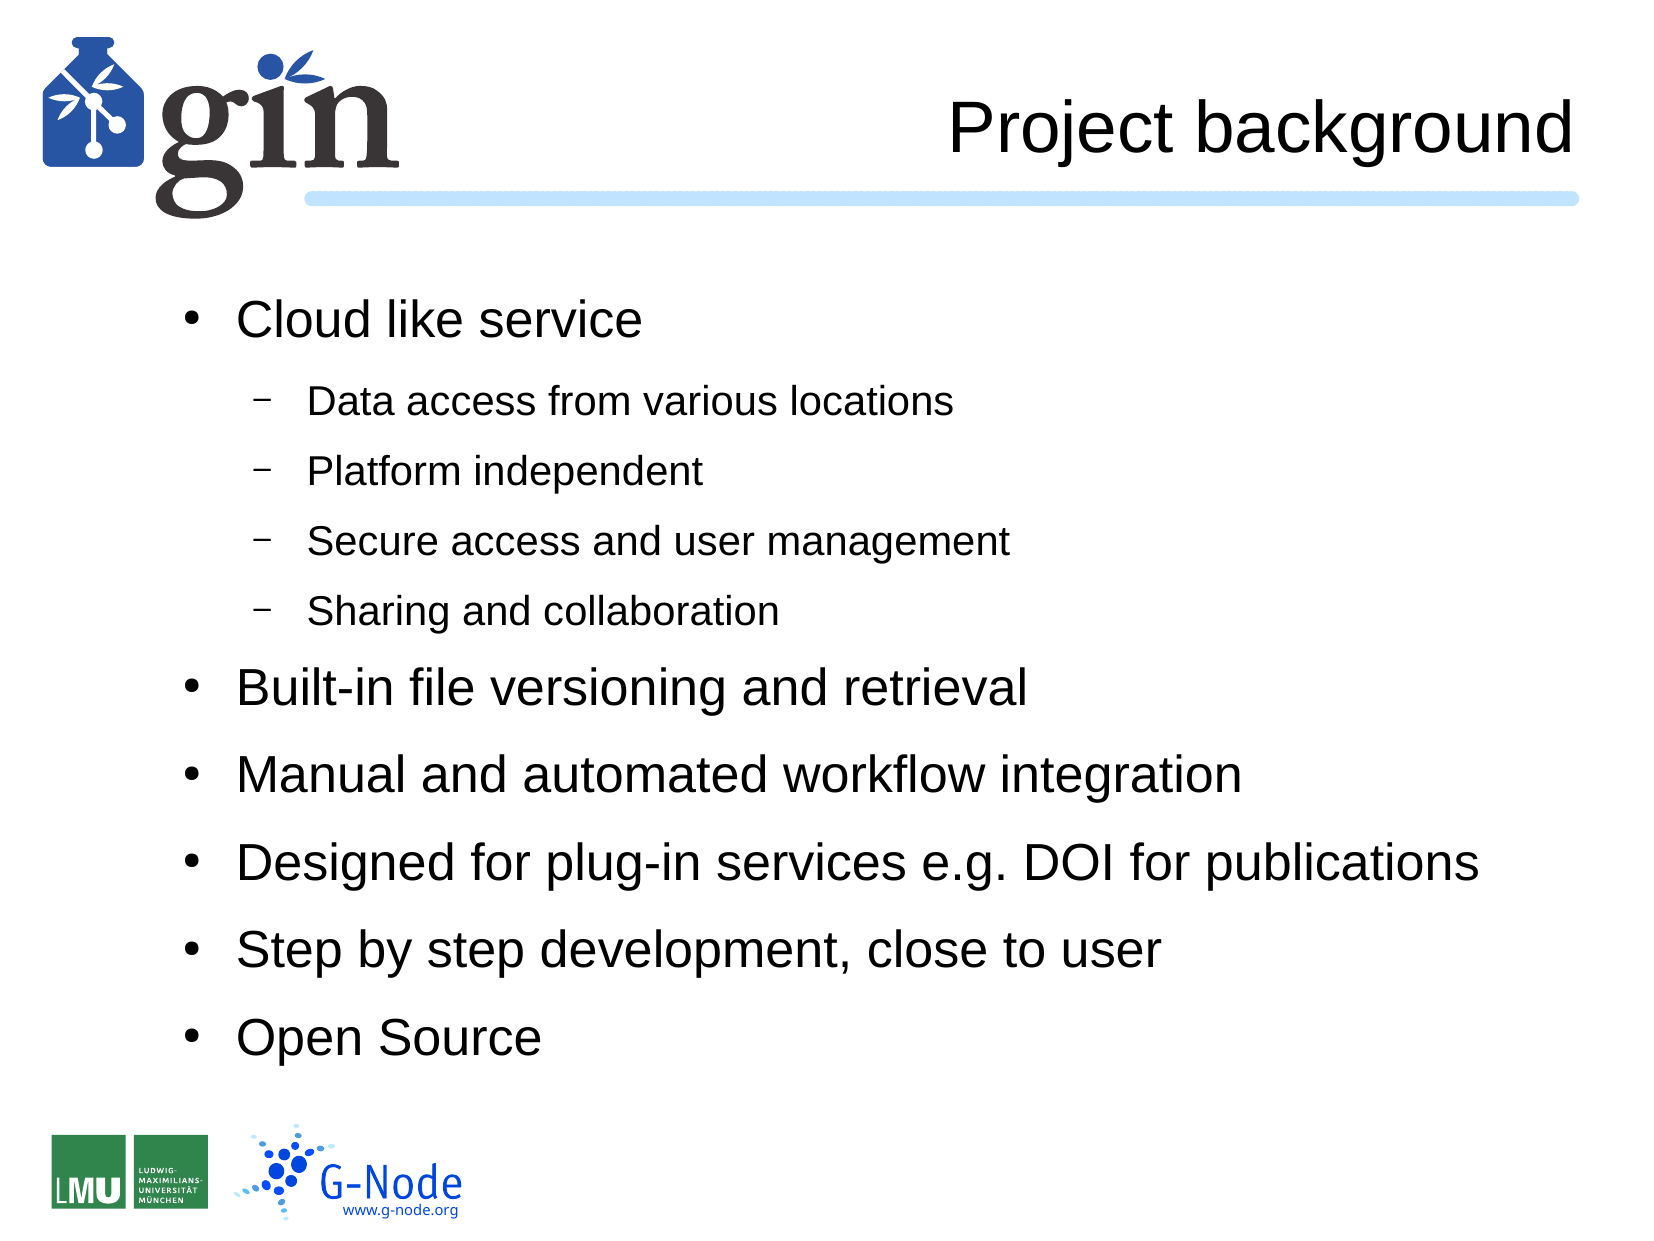

Project background
# Cloud like service
Data access from various locations
Platform independent
Secure access and user management
Sharing and collaboration
Built-in file versioning and retrieval
Manual and automated workflow integration
Designed for plug-in services e.g. DOI for publications
Step by step development, close to user
Open Source